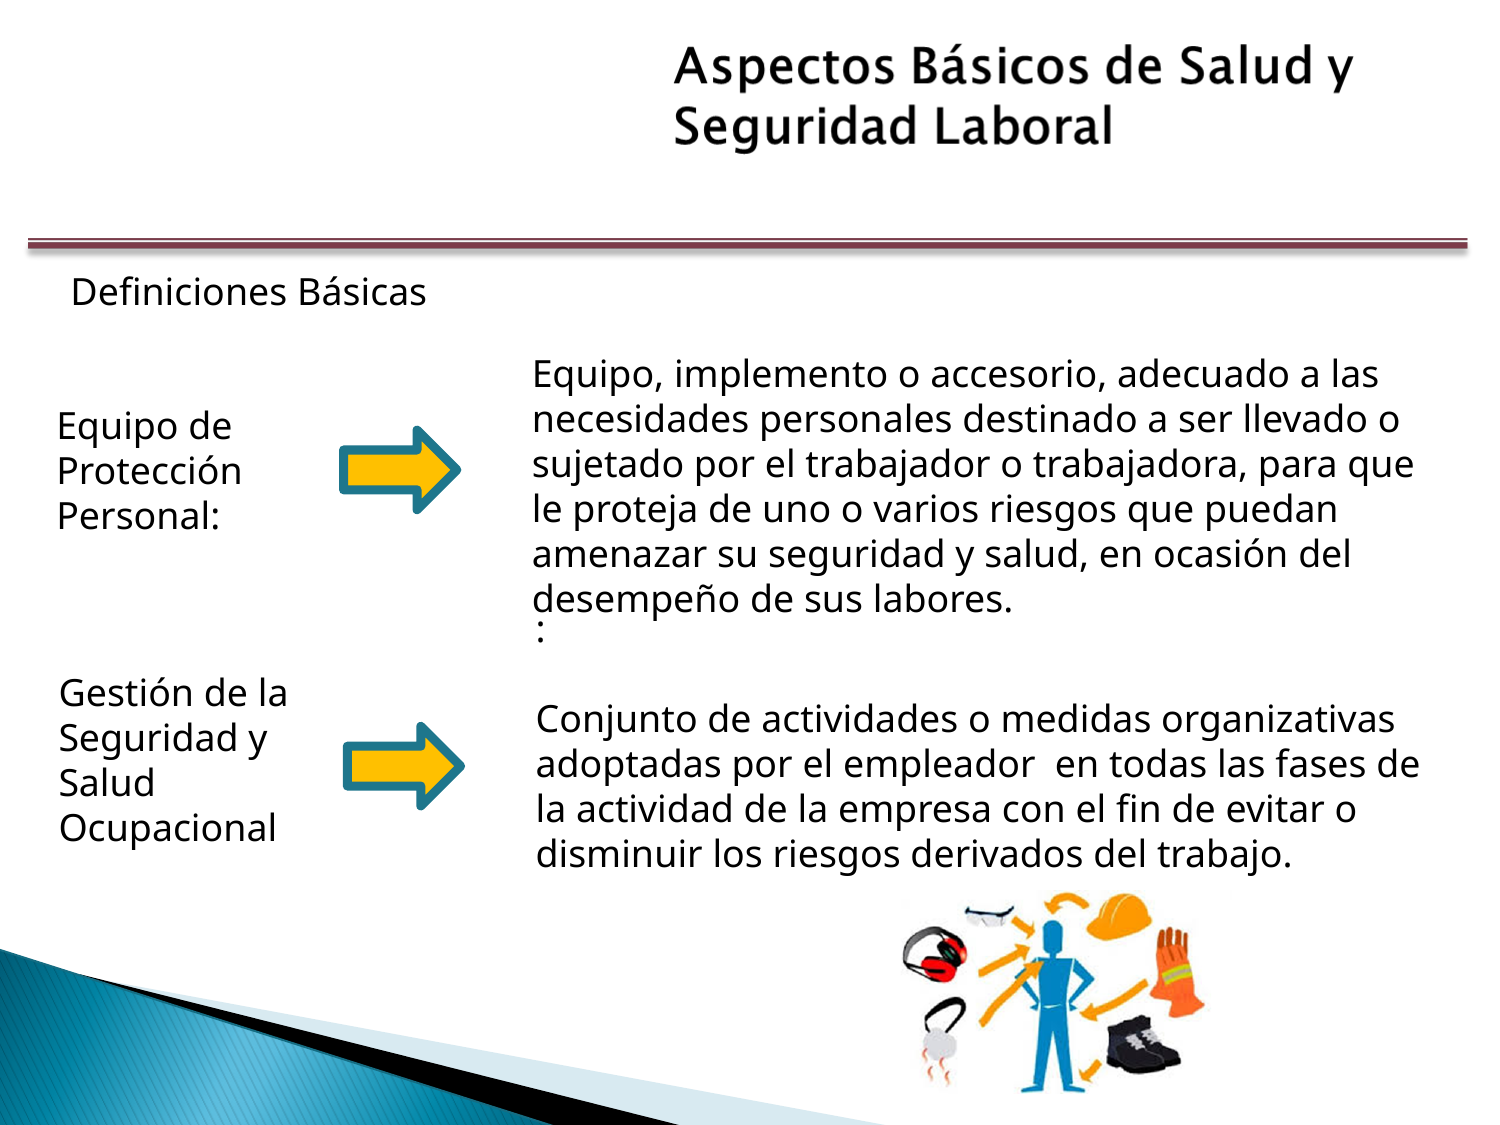

Definiciones Básicas
Equipo, implemento o accesorio, adecuado a las necesidades personales destinado a ser llevado o sujetado por el trabajador o trabajadora, para que le proteja de uno o varios riesgos que puedan amenazar su seguridad y salud, en ocasión del desempeño de sus labores.
Equipo de Protección Personal:
:
Conjunto de actividades o medidas organizativas adoptadas por el empleador en todas las fases de la actividad de la empresa con el fin de evitar o disminuir los riesgos derivados del trabajo.
Gestión de la Seguridad y Salud Ocupacional